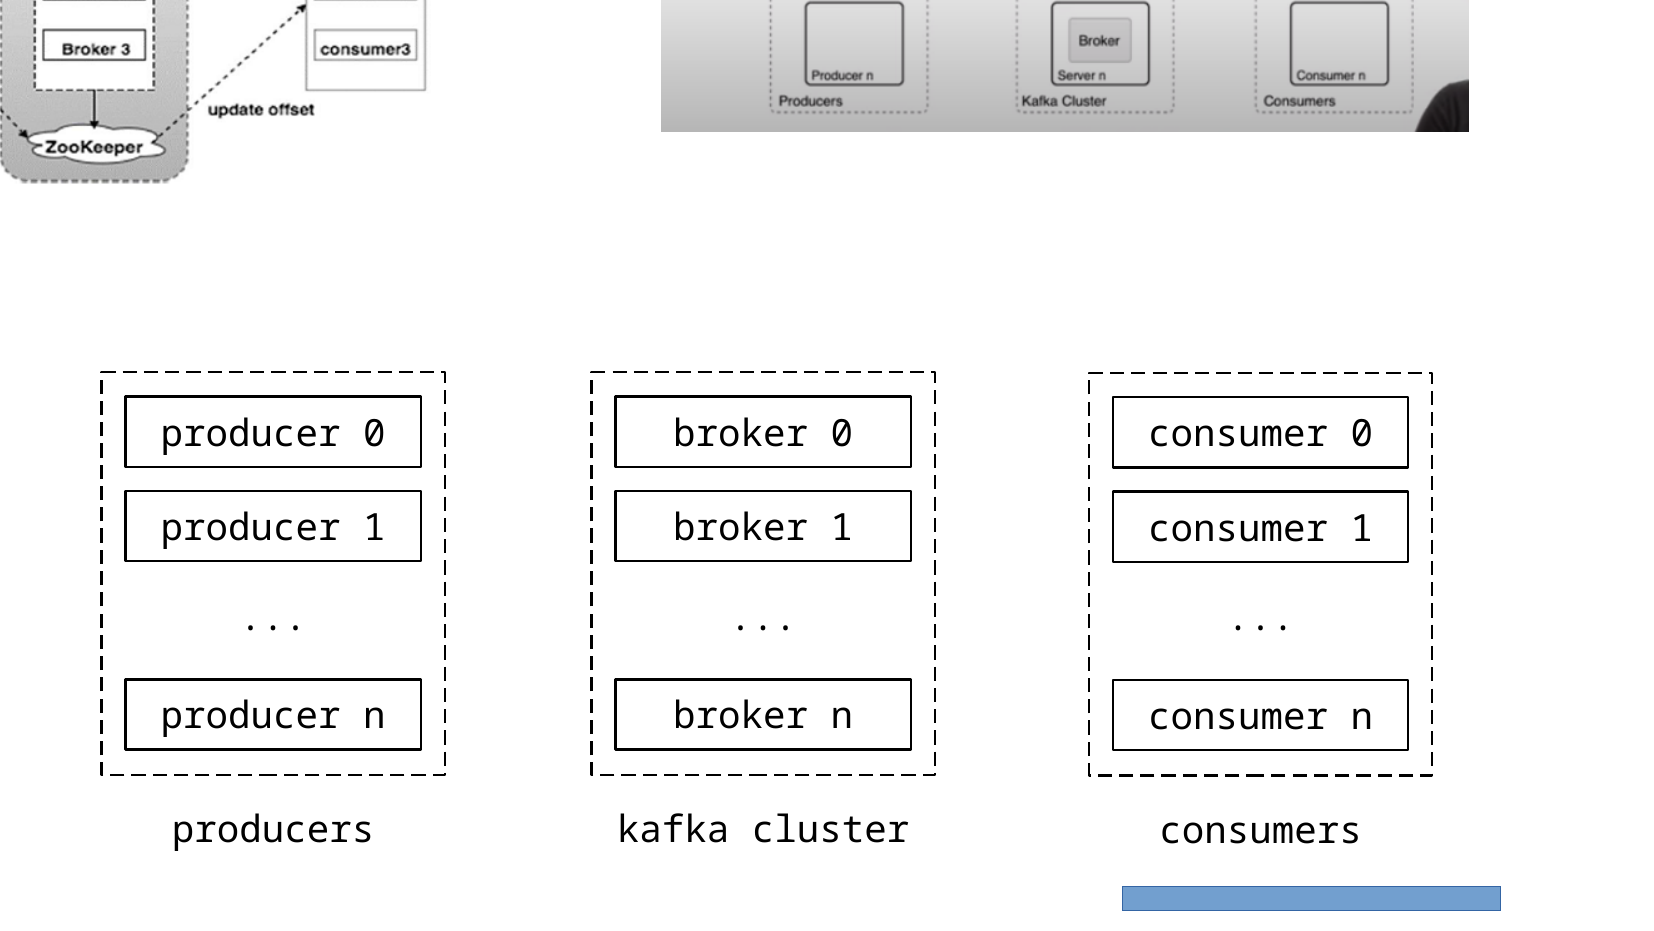

producer 0
producer 1
...
producer n
producers
broker 0
broker 1
...
broker n
kafka cluster
consumer 0
consumer 1
...
consumer n
consumers